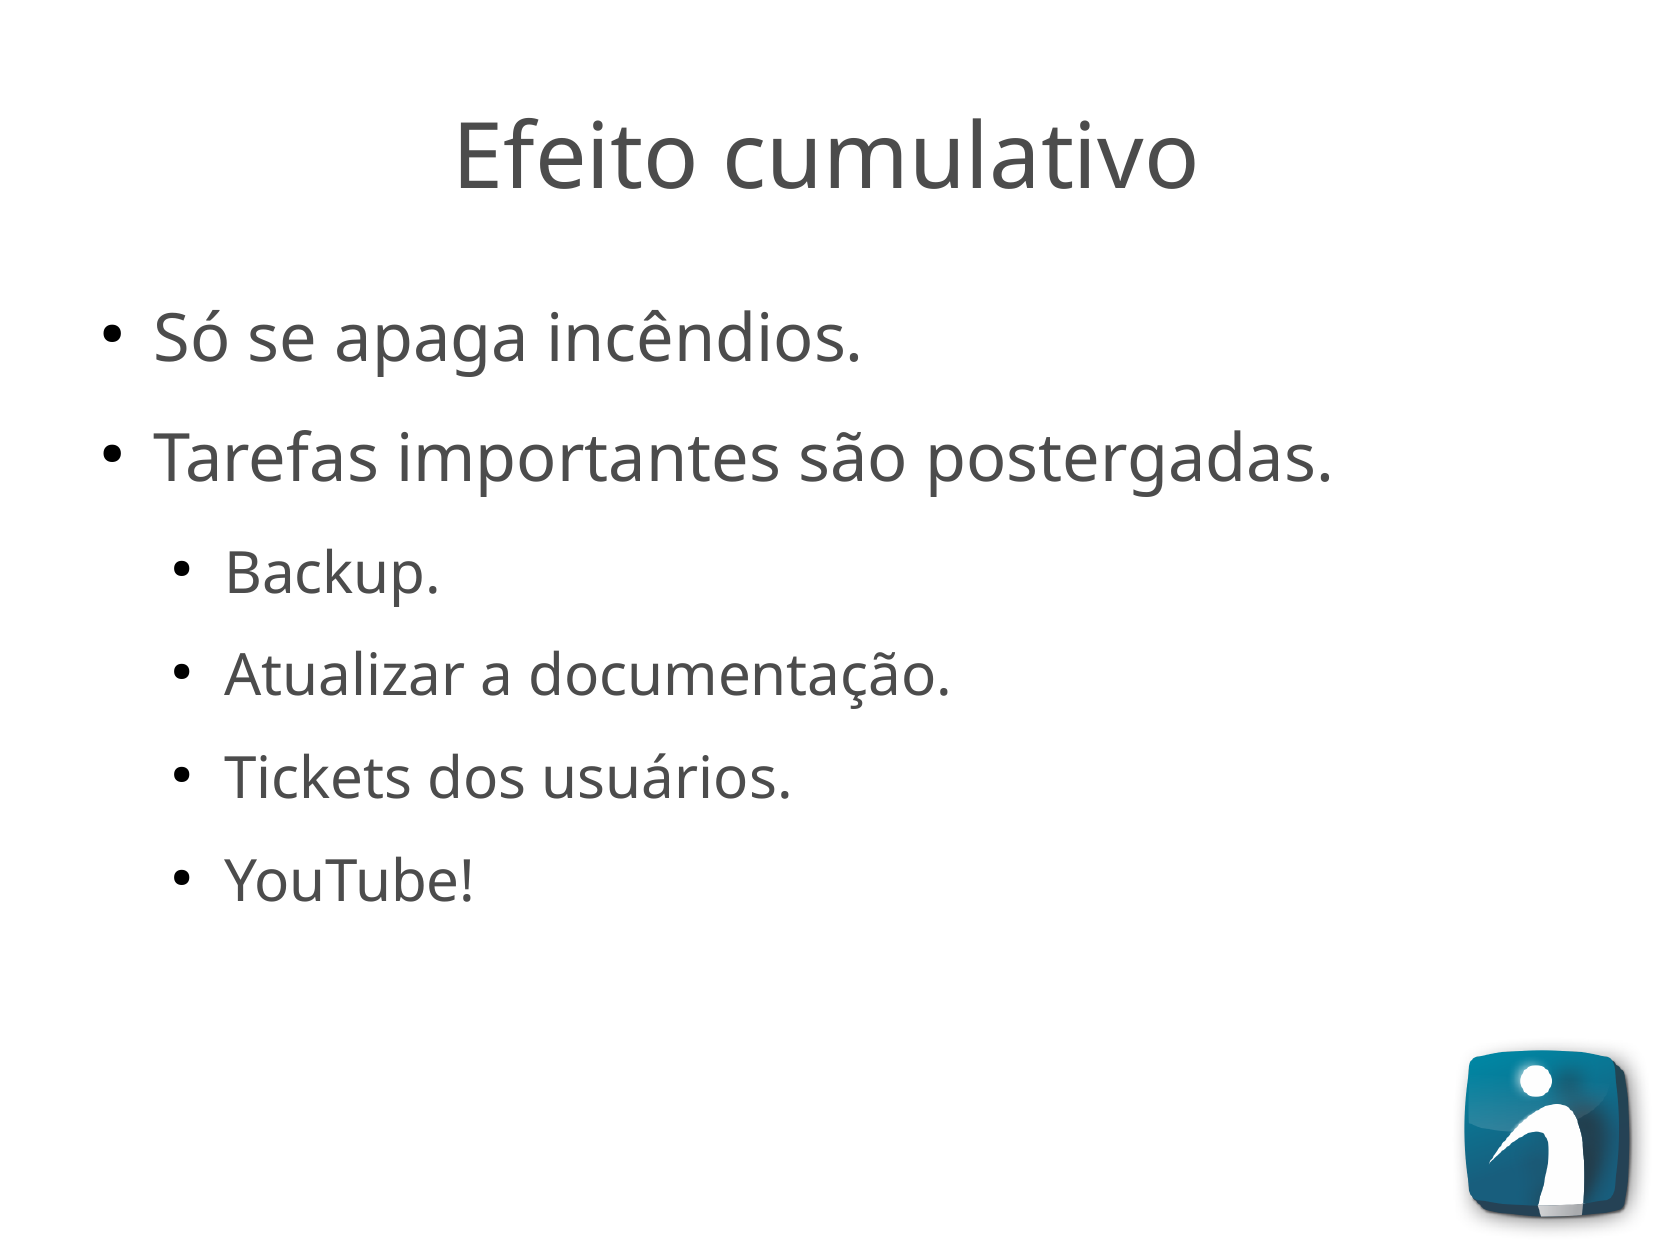

# Efeito cumulativo
Só se apaga incêndios.
Tarefas importantes são postergadas.
Backup.
Atualizar a documentação.
Tickets dos usuários.
YouTube!